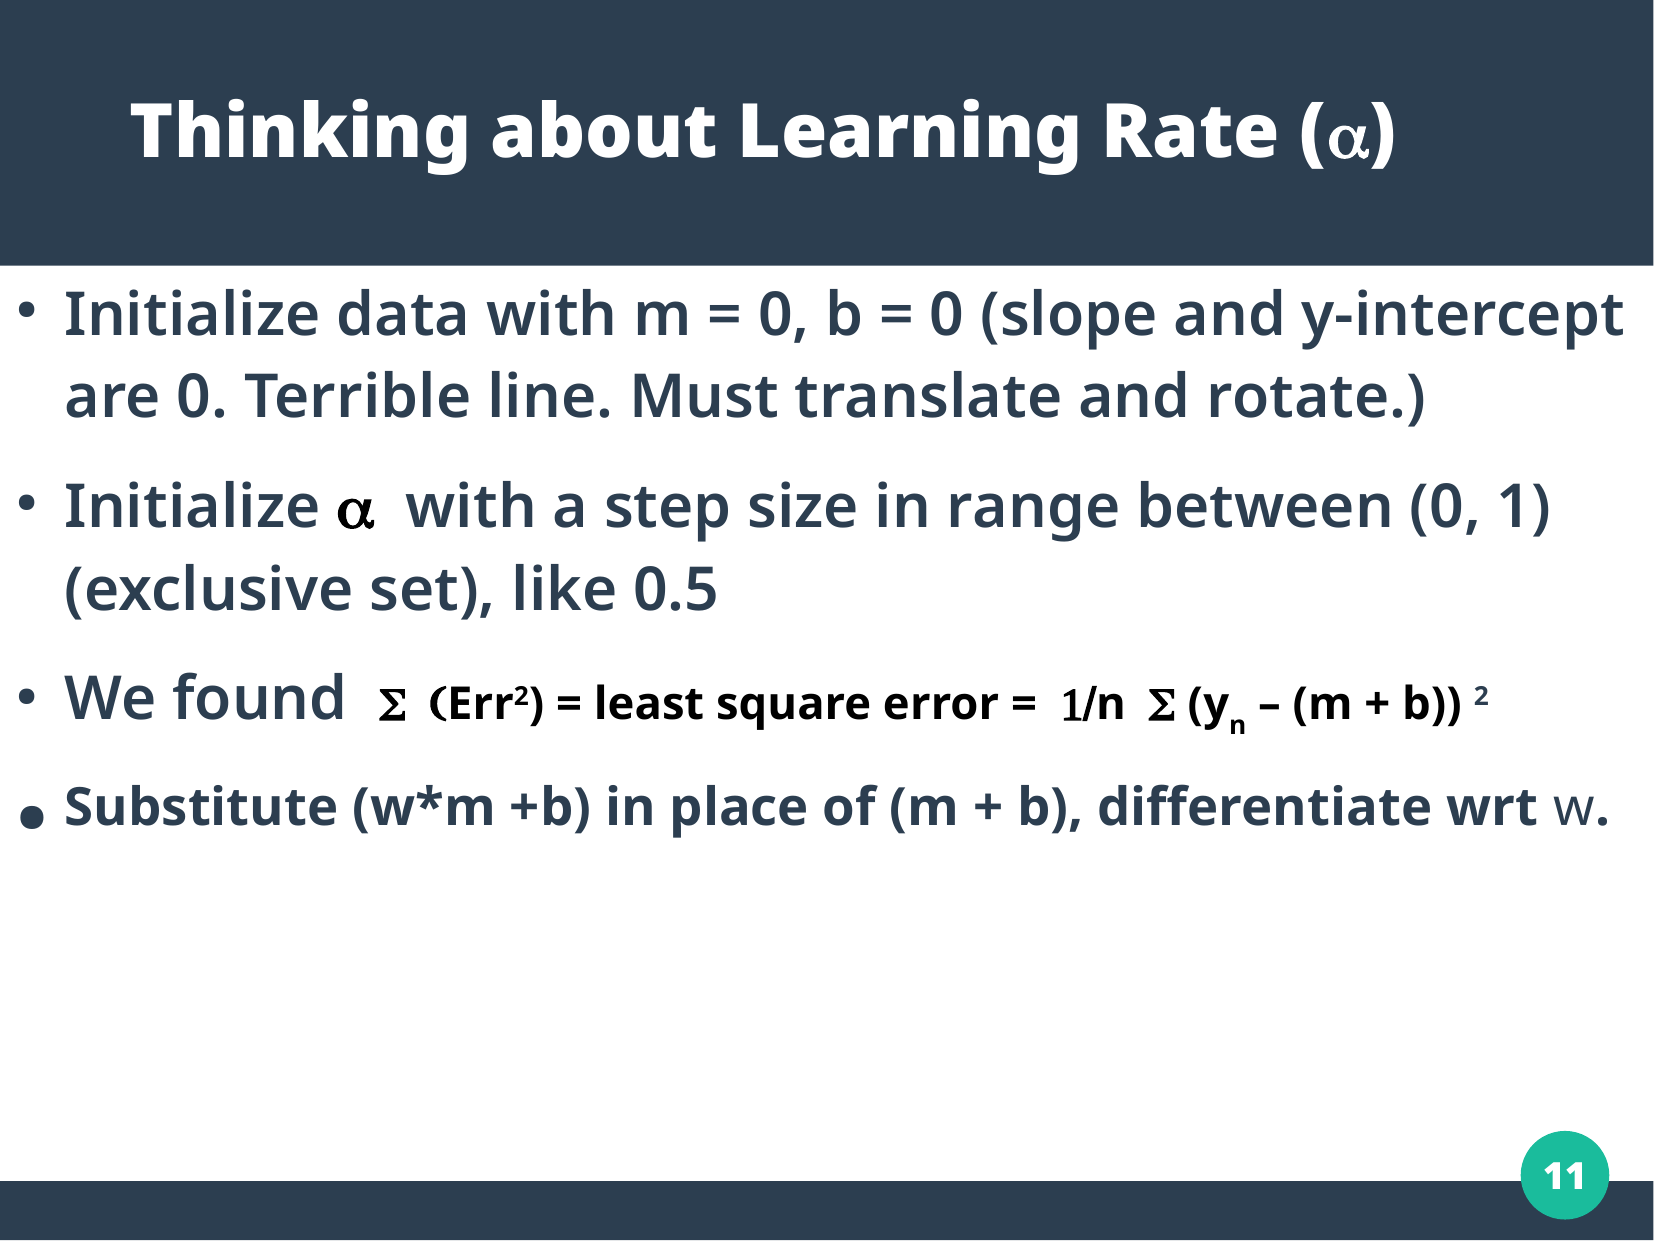

# Thinking about Learning Rate (a)
Initialize data with m = 0, b = 0 (slope and y-intercept are 0. Terrible line. Must translate and rotate.)
Initialize a with a step size in range between (0, 1) (exclusive set), like 0.5
We found S (Err2) = least square error = 1/n S (yn – (m + b)) 2
Substitute (w*m +b) in place of (m + b), differentiate wrt w.
11